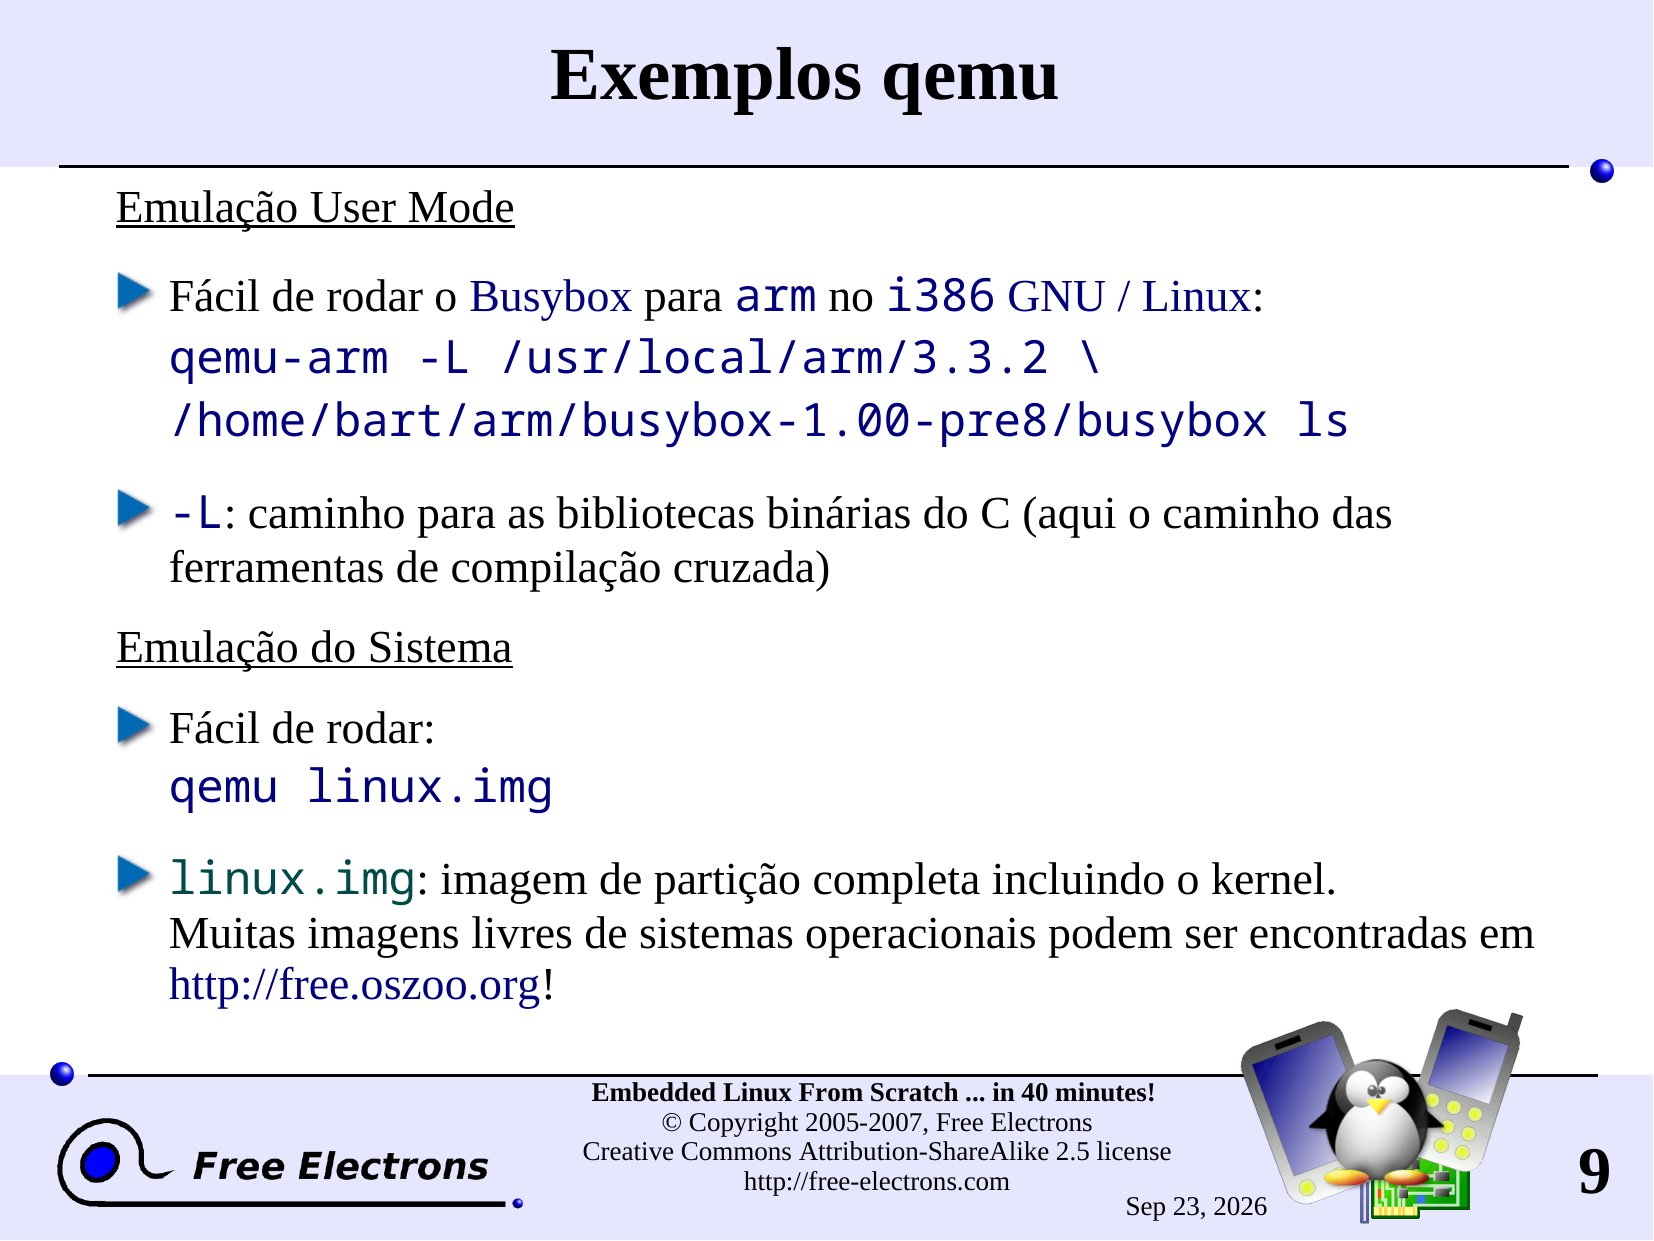

# Exemplos qemu
Emulação User Mode
Fácil de rodar o Busybox para arm no i386 GNU / Linux:
qemu-arm -L /usr/local/arm/3.3.2 \
/home/bart/arm/busybox-1.00-pre8/busybox ls
-L: caminho para as bibliotecas binárias do C (aqui o caminho das ferramentas de compilação cruzada)
Emulação do Sistema
Fácil de rodar:
qemu linux.img
linux.img: imagem de partição completa incluindo o kernel.
Muitas imagens livres de sistemas operacionais podem ser encontradas em http://free.oszoo.org!